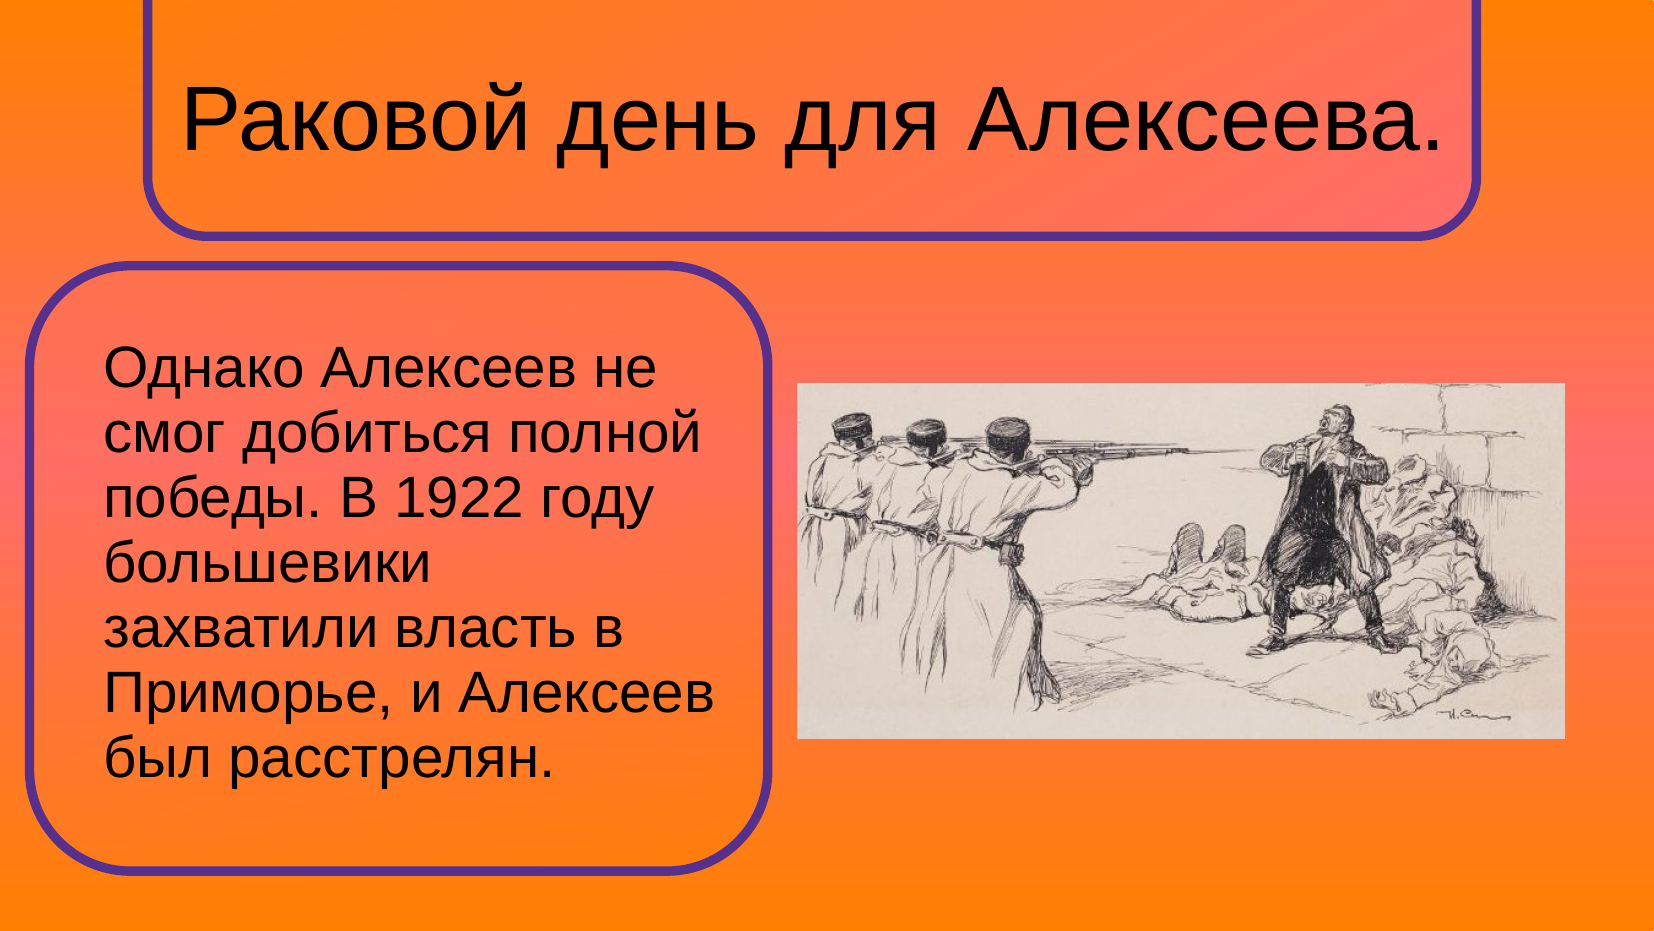

Раковой день для Алексеева.
Однако Алексеев не смог добиться полной победы. В 1922 году большевики захватили власть в Приморье, и Алексеев был расстрелян.